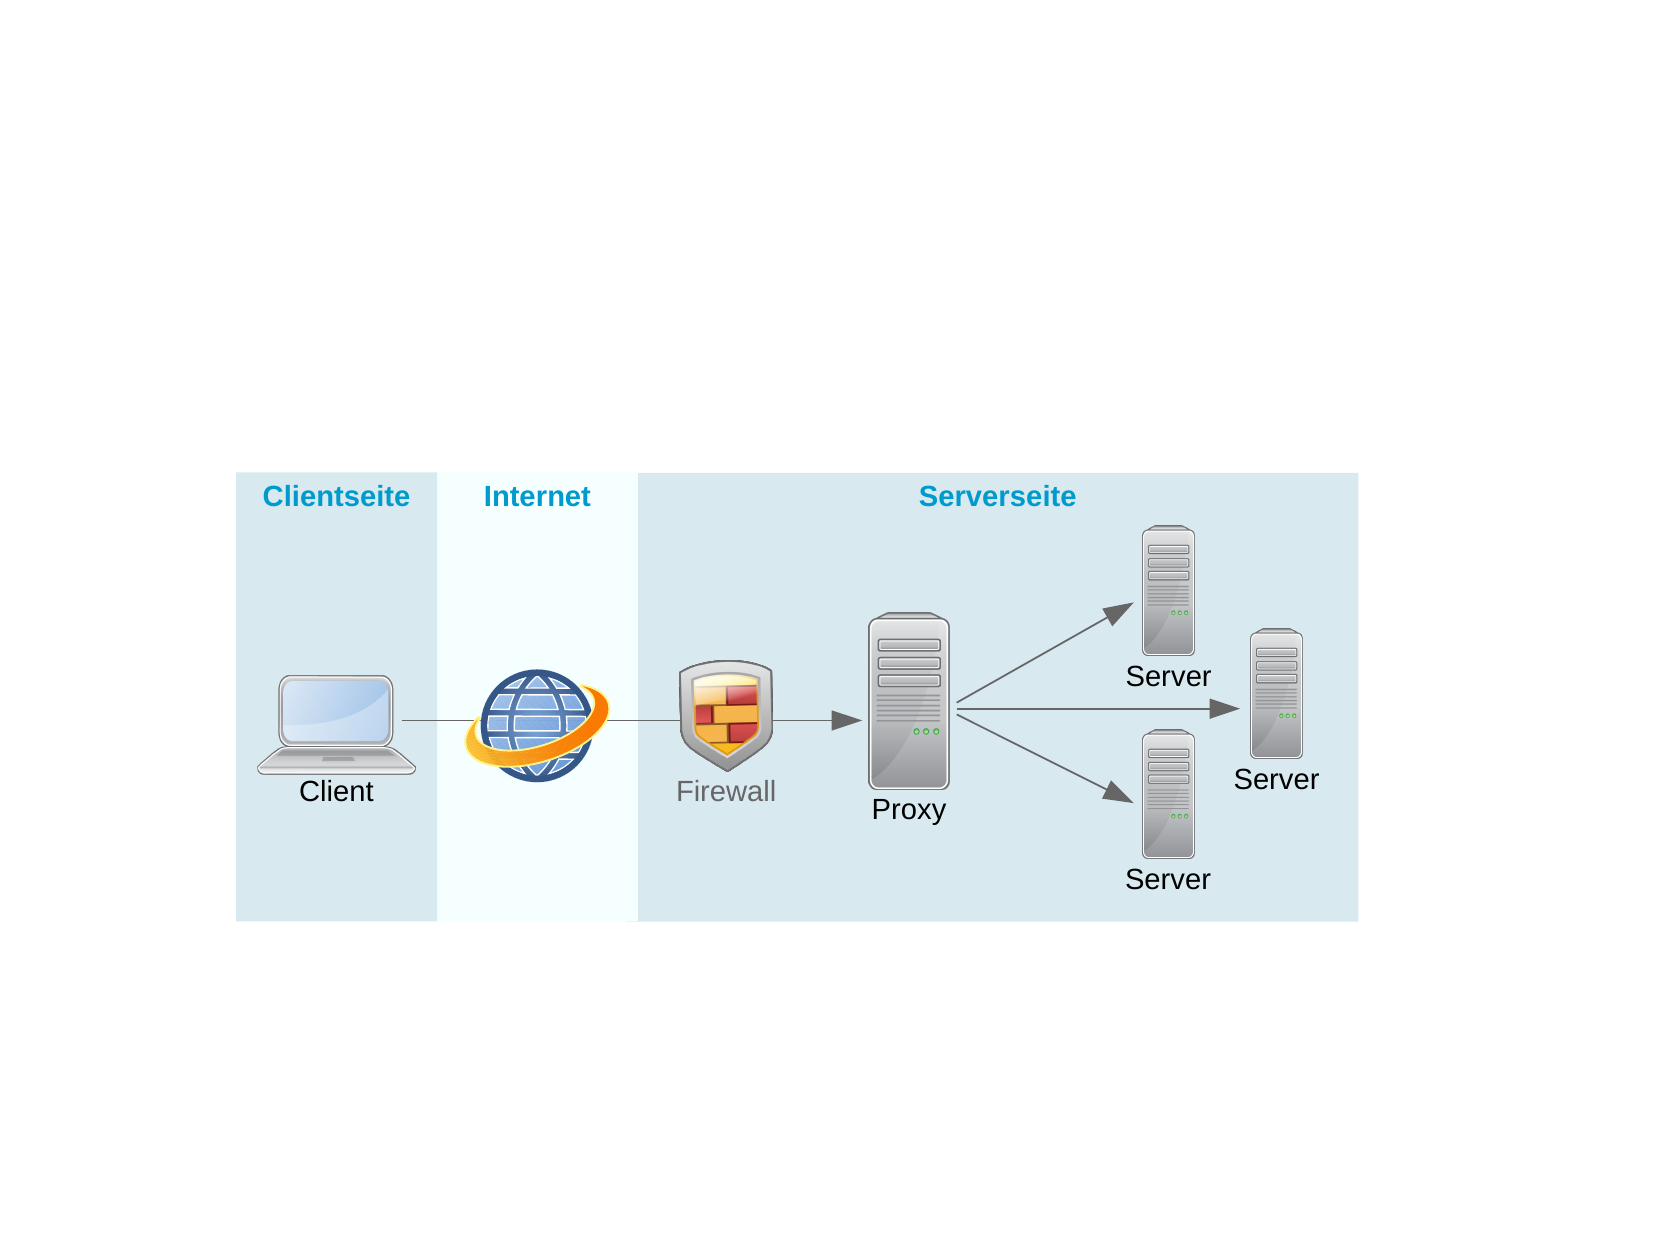

Internet
Serverseite
Clientseite
Server
Server
Client
Server
Firewall
Proxy